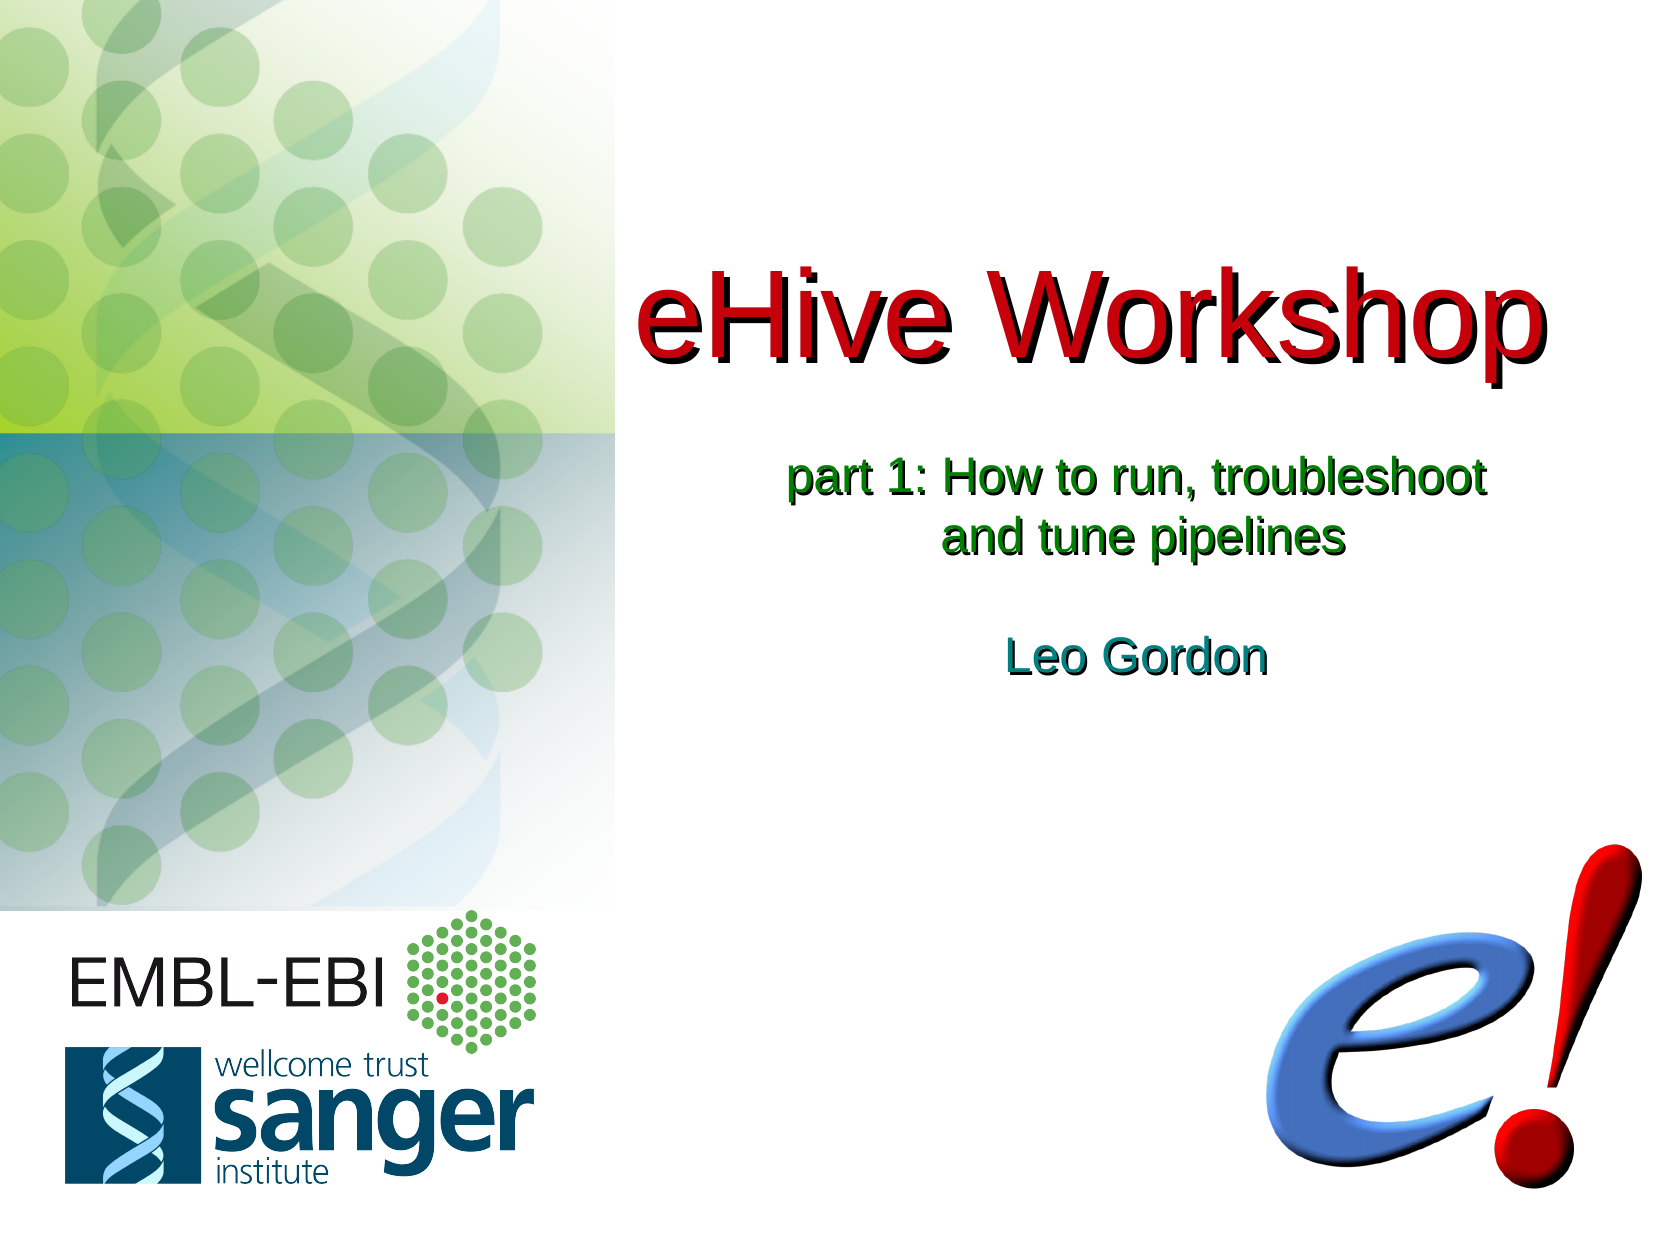

eHive Workshop
part 1: How to run, troubleshoot
 and tune pipelines
Leo Gordon